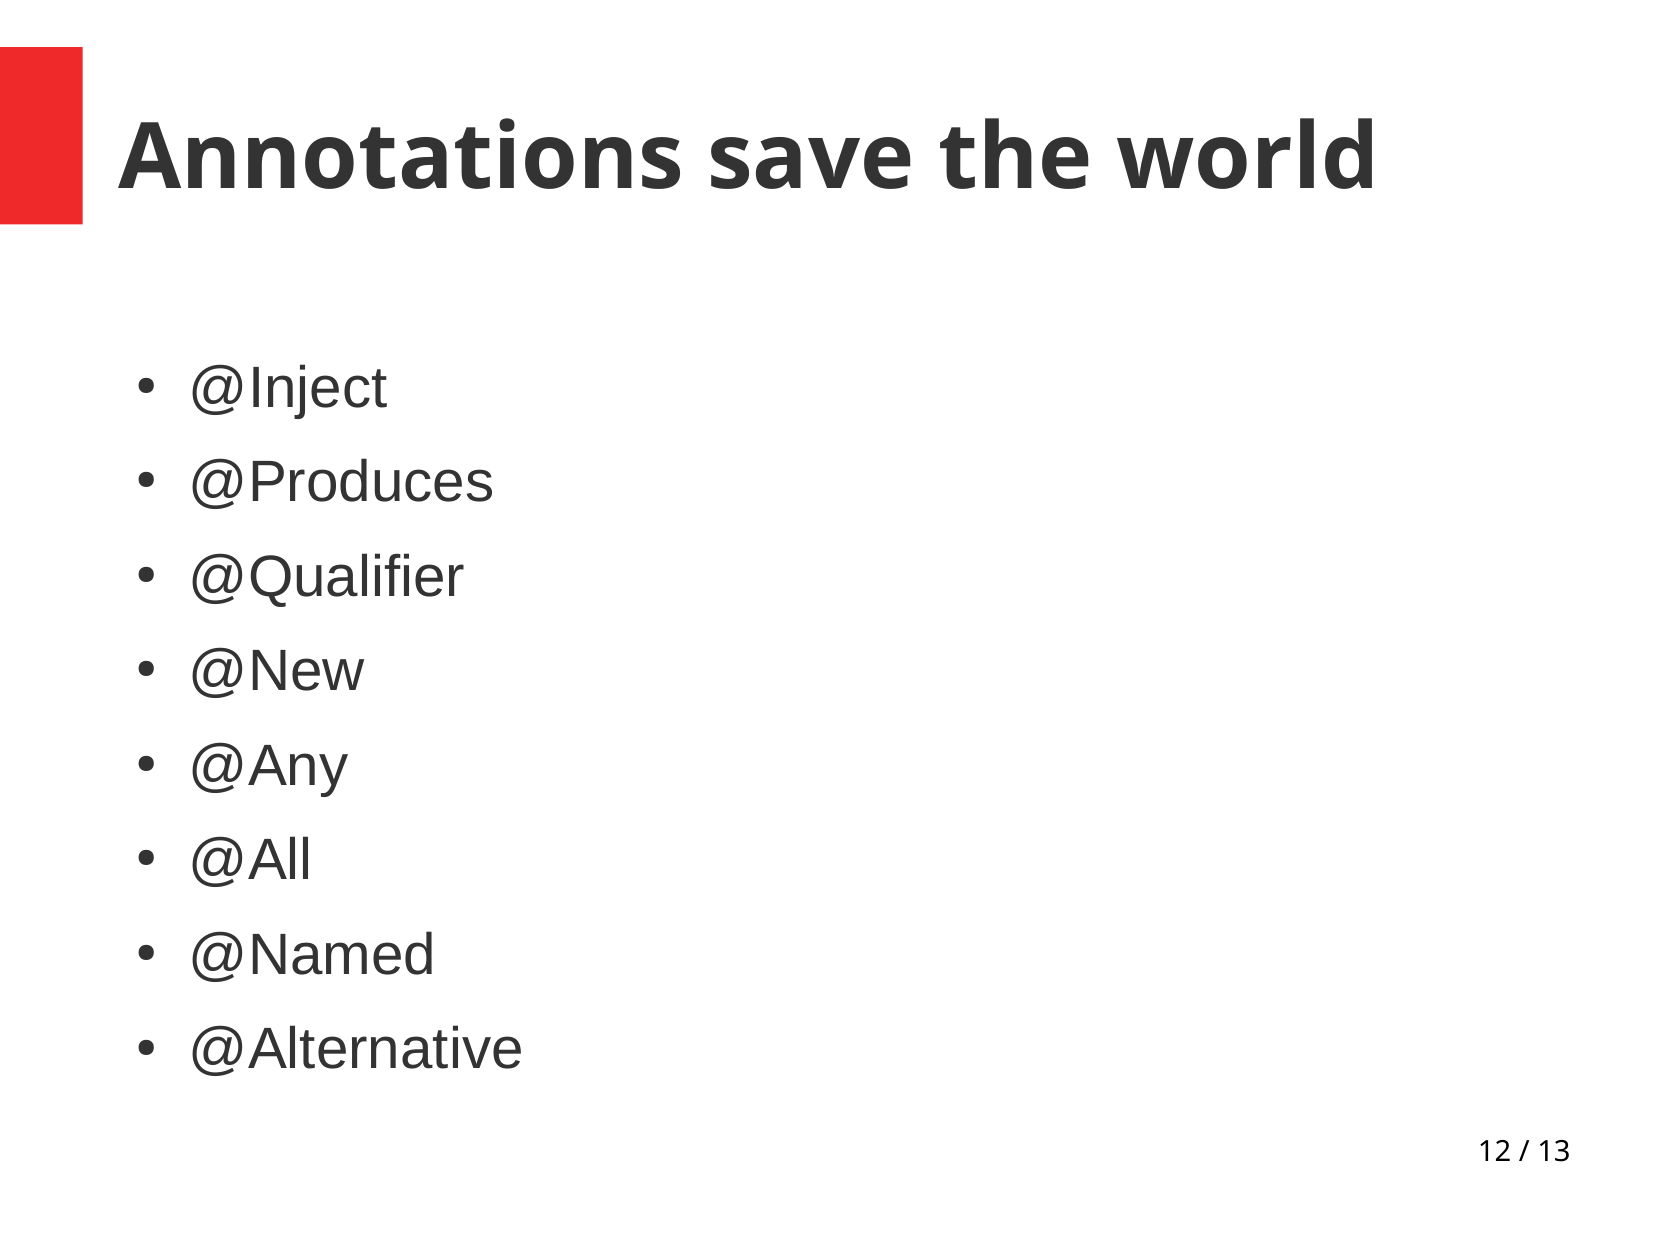

# Annotations save the world
@Inject
@Produces
@Qualifier
@New
@Any
@All
@Named
@Alternative
12